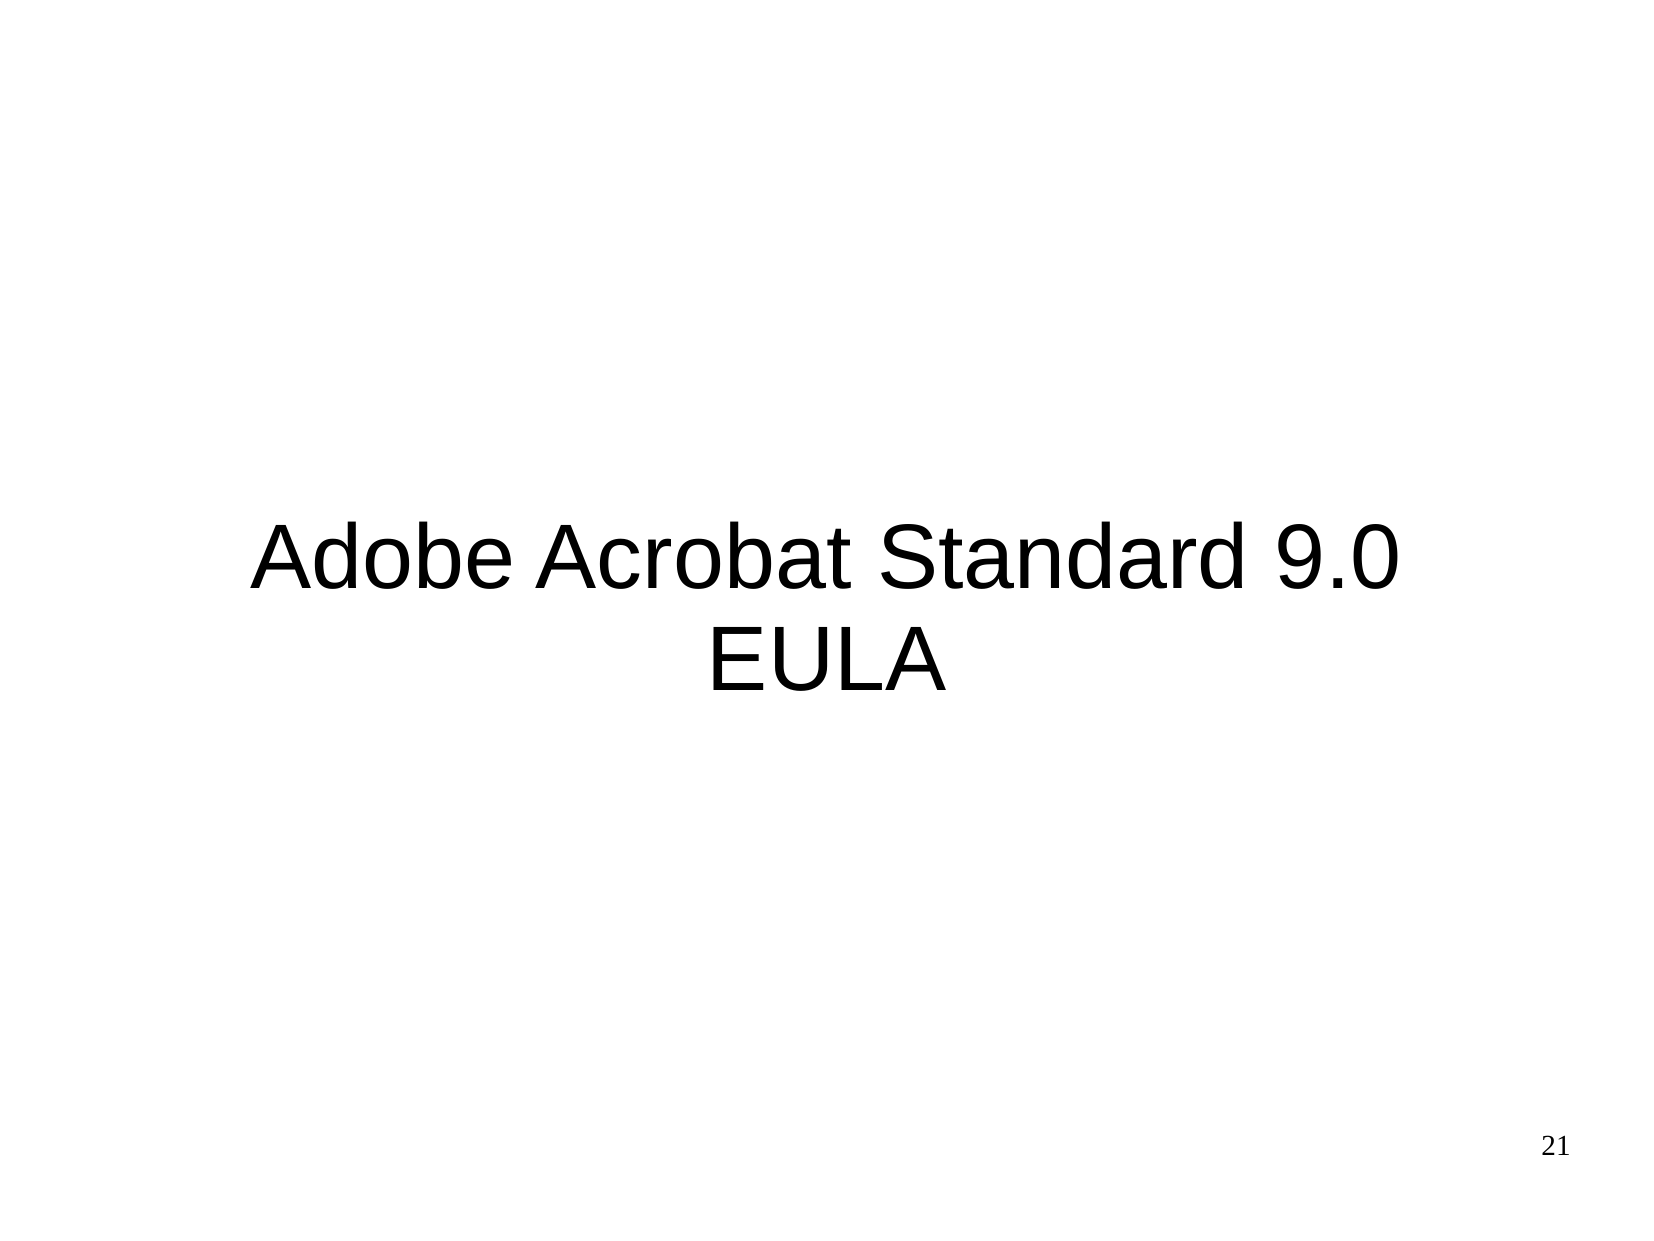

# Adobe Acrobat Standard 9.0 EULA
21